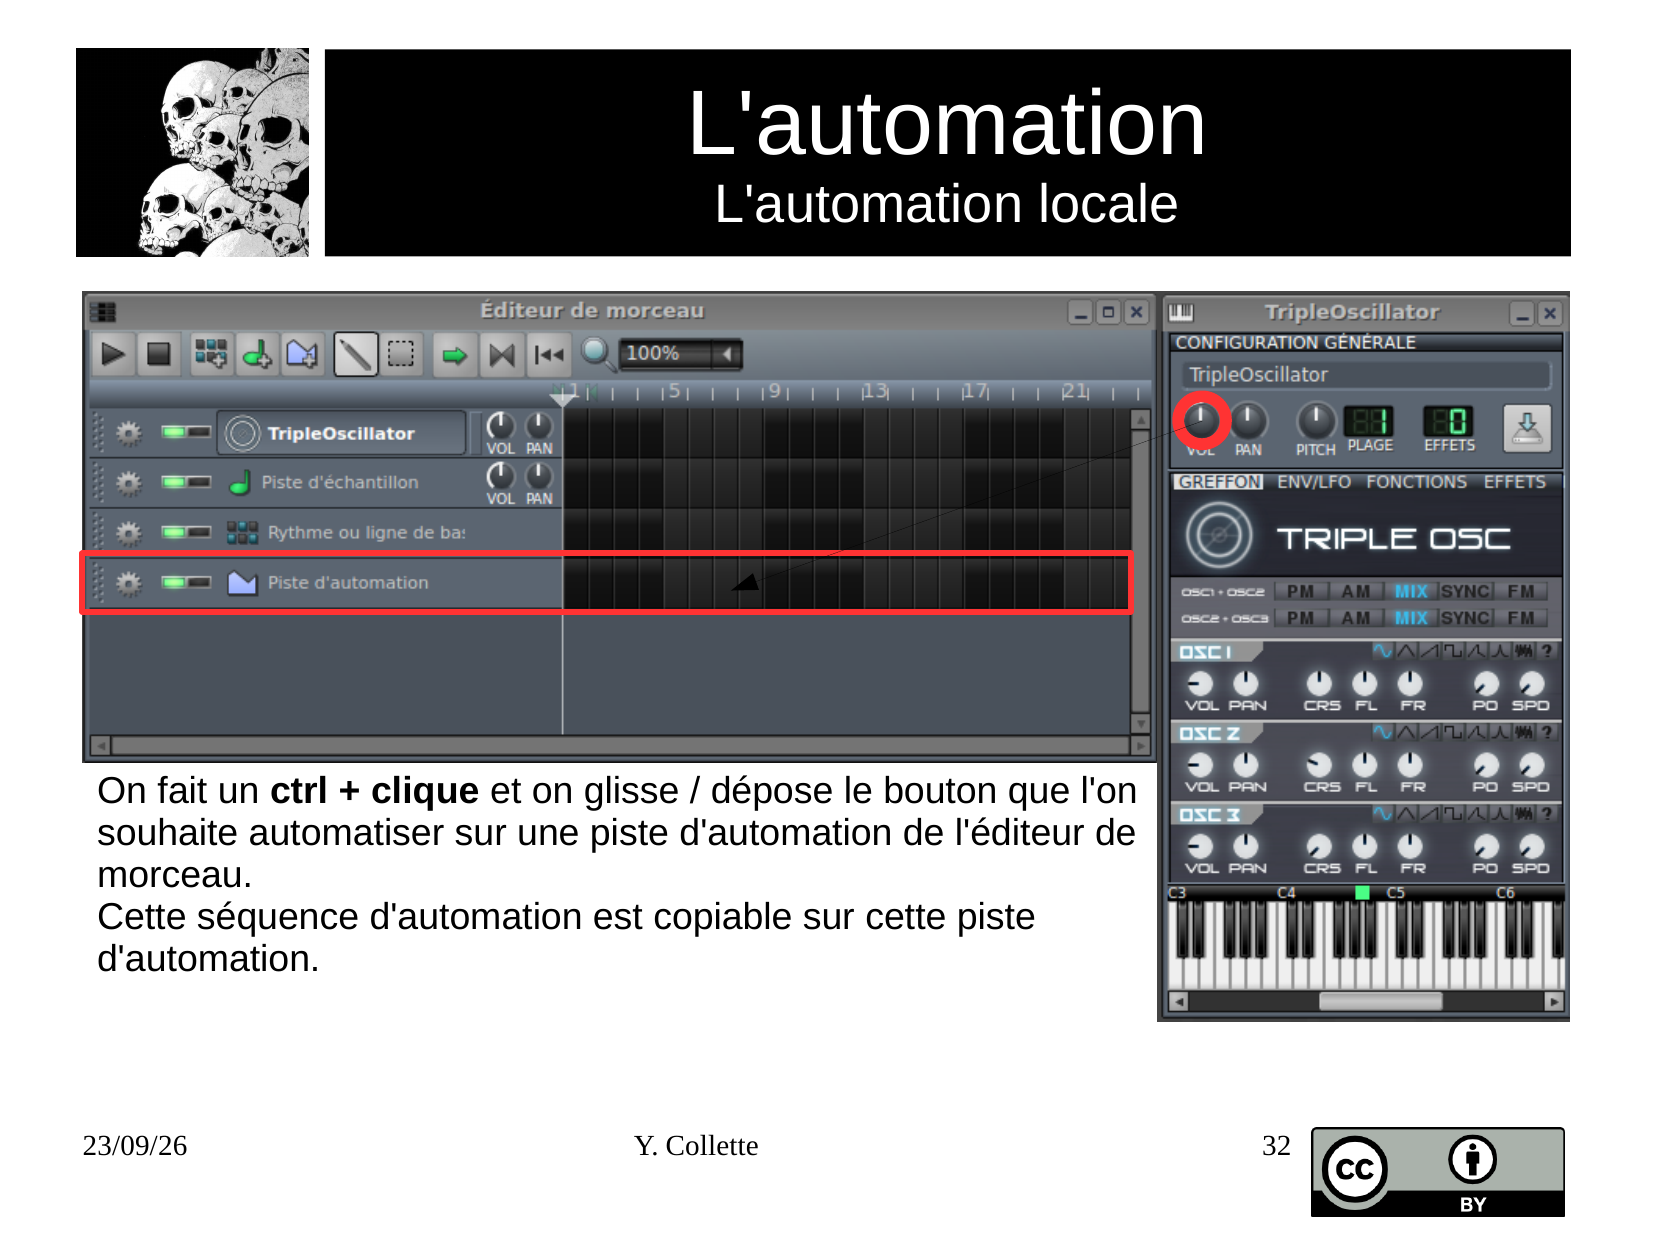

# L'automation L'automation locale
On fait un ctrl + clique et on glisse / dépose le bouton que l'on souhaite automatiser sur une piste d'automation de l'éditeur de morceau.
Cette séquence d'automation est copiable sur cette piste d'automation.
Y. Collette
32